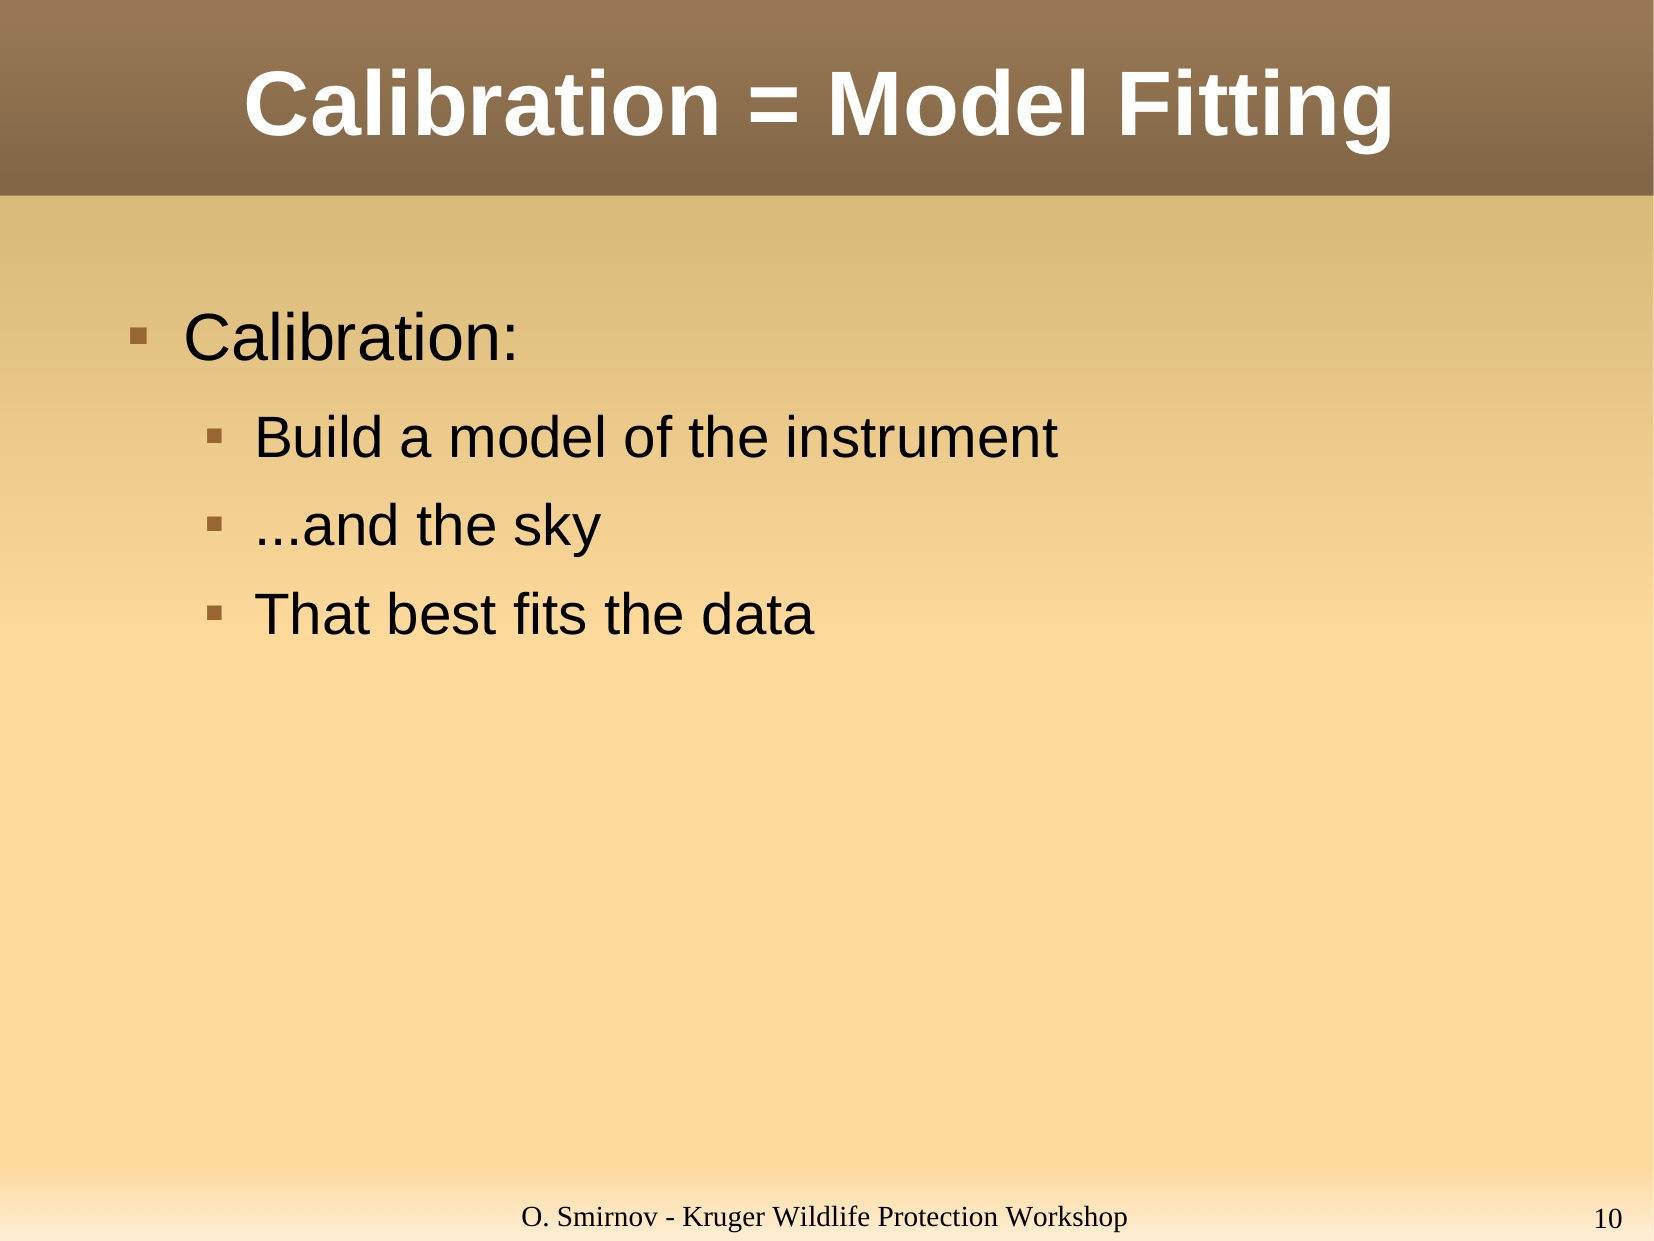

# Calibration = Model Fitting
Calibration:
Build a model of the instrument
...and the sky
That best fits the data
O. Smirnov - Kruger Wildlife Protection Workshop
10